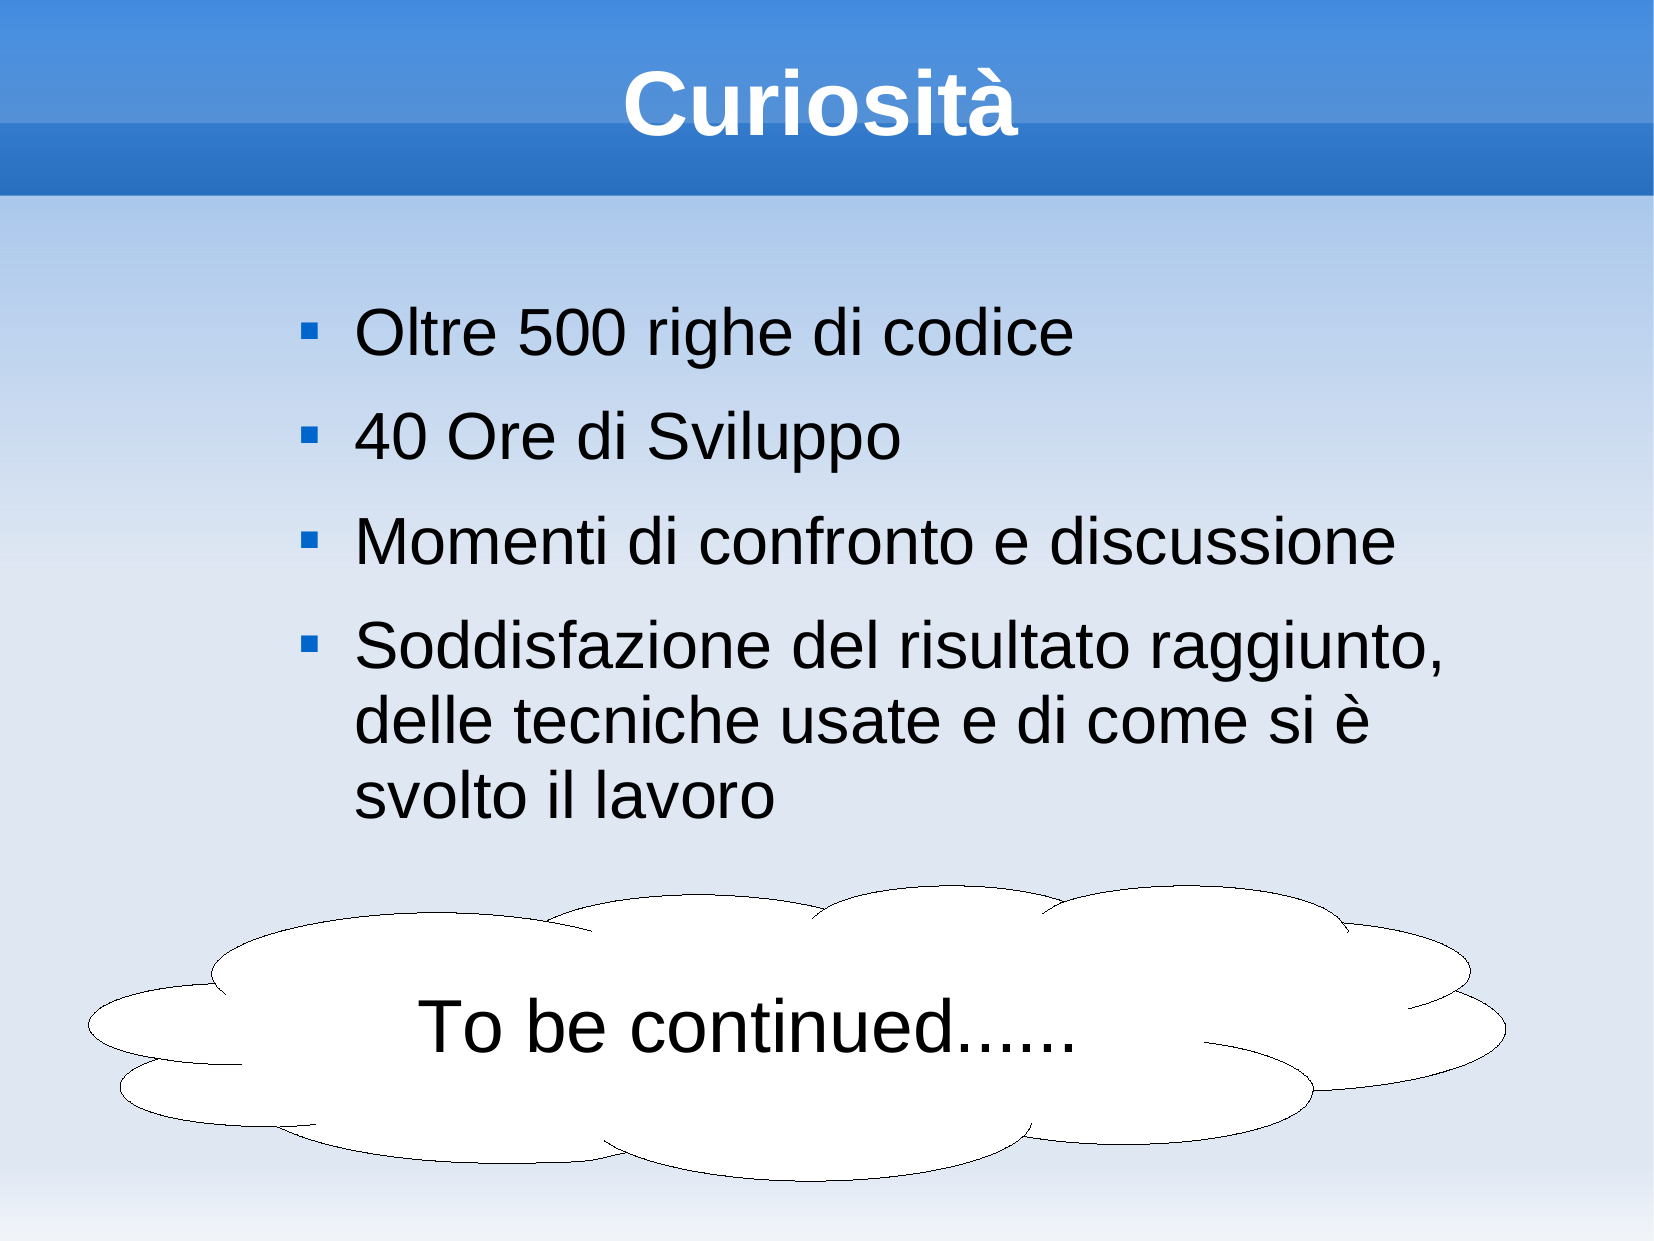

# Curiosità
Oltre 500 righe di codice
40 Ore di Sviluppo
Momenti di confronto e discussione
Soddisfazione del risultato raggiunto, delle tecniche usate e di come si è svolto il lavoro
To be continued......